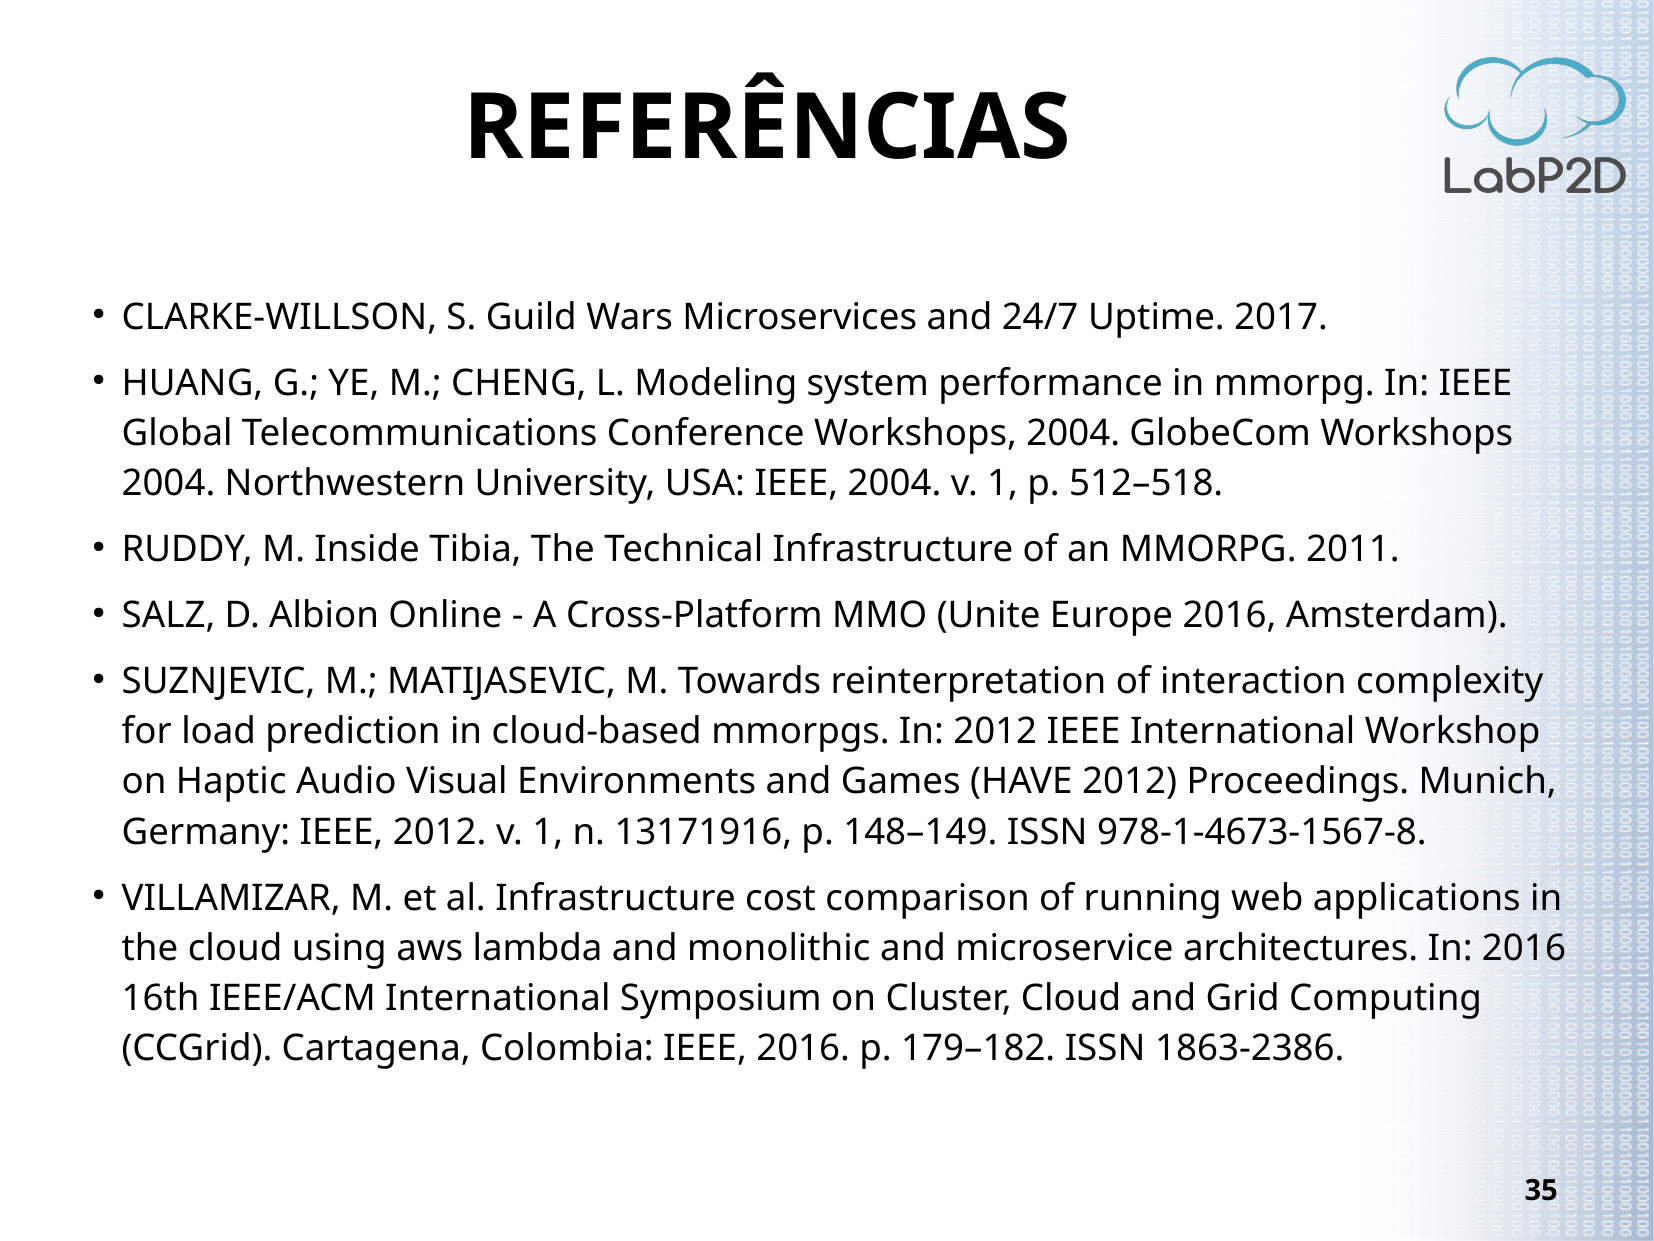

# REFERÊNCIAS
CLARKE-WILLSON, S. Guild Wars Microservices and 24/7 Uptime. 2017.
HUANG, G.; YE, M.; CHENG, L. Modeling system performance in mmorpg. In: IEEE Global Telecommunications Conference Workshops, 2004. GlobeCom Workshops 2004. Northwestern University, USA: IEEE, 2004. v. 1, p. 512–518.
RUDDY, M. Inside Tibia, The Technical Infrastructure of an MMORPG. 2011.
SALZ, D. Albion Online - A Cross-Platform MMO (Unite Europe 2016, Amsterdam).
SUZNJEVIC, M.; MATIJASEVIC, M. Towards reinterpretation of interaction complexity for load prediction in cloud-based mmorpgs. In: 2012 IEEE International Workshop on Haptic Audio Visual Environments and Games (HAVE 2012) Proceedings. Munich, Germany: IEEE, 2012. v. 1, n. 13171916, p. 148–149. ISSN 978-1-4673-1567-8.
VILLAMIZAR, M. et al. Infrastructure cost comparison of running web applications in the cloud using aws lambda and monolithic and microservice architectures. In: 2016 16th IEEE/ACM International Symposium on Cluster, Cloud and Grid Computing (CCGrid). Cartagena, Colombia: IEEE, 2016. p. 179–182. ISSN 1863-2386.
35